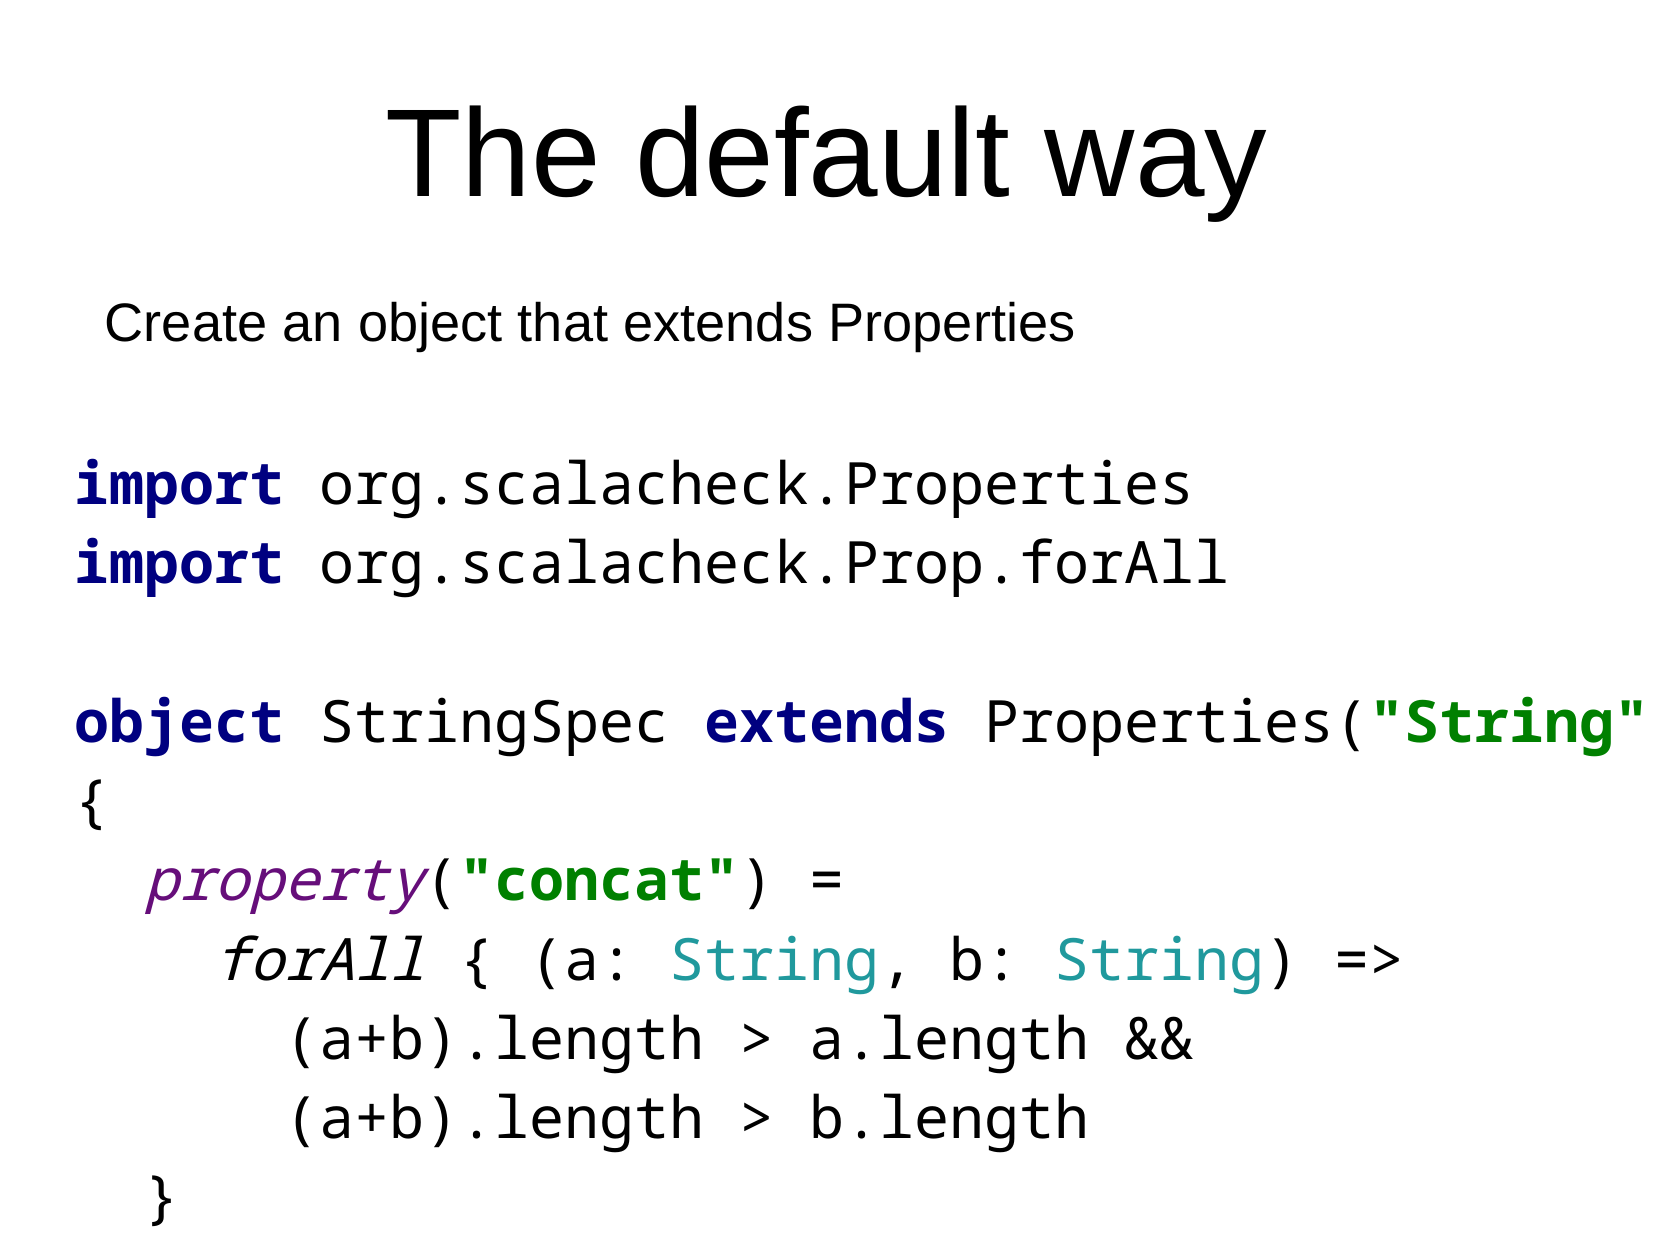

# The default way
Create an object that extends Properties
import org.scalacheck.Properties
import org.scalacheck.Prop.forAll
object StringSpec extends Properties("String") {
 property("concat") =
 forAll { (a: String, b: String) =>
 (a+b).length > a.length &&
 (a+b).length > b.length
 }
}